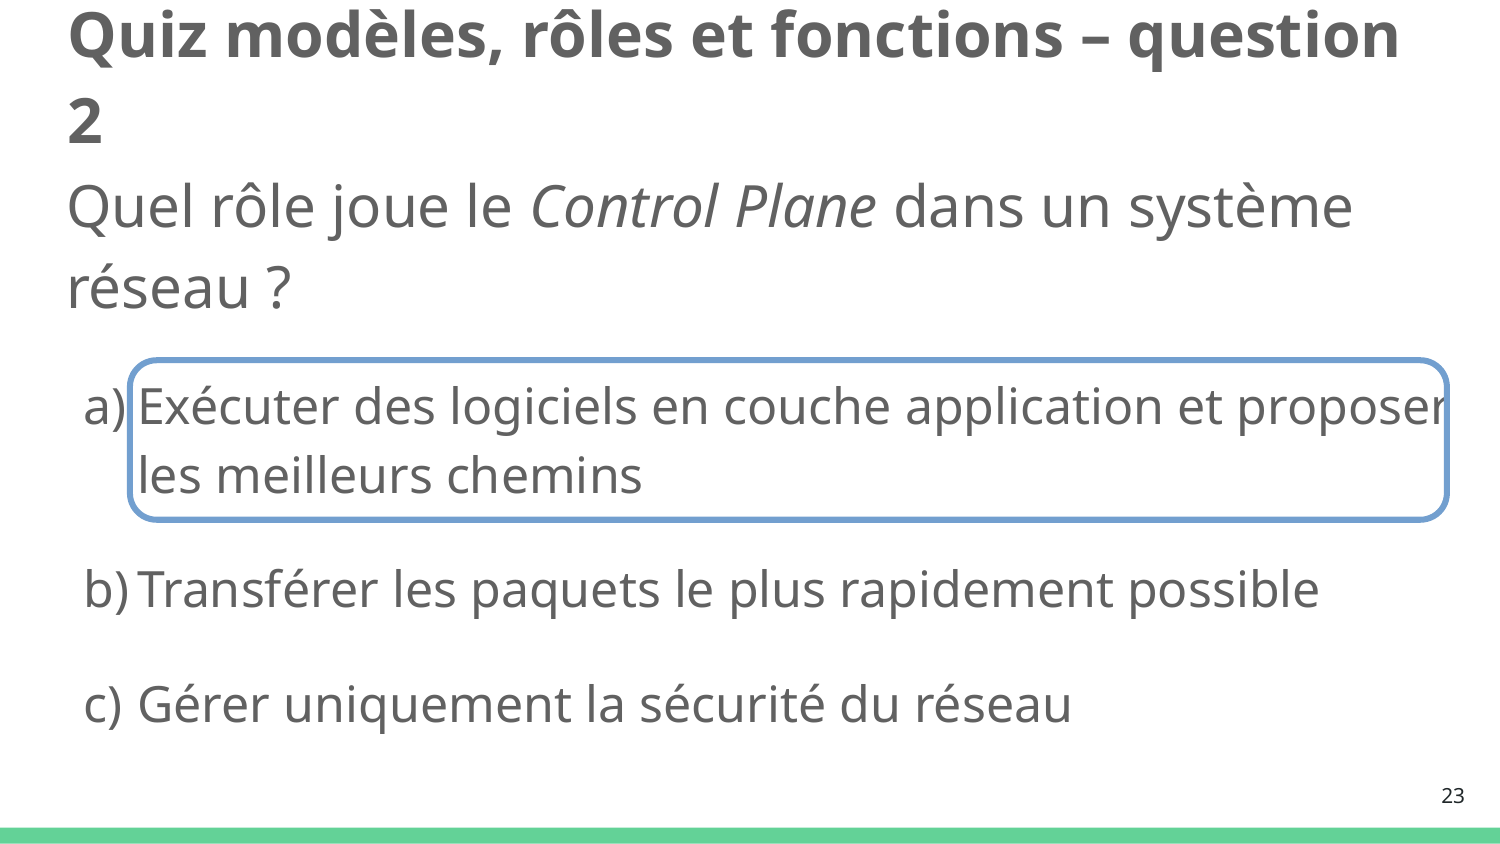

# Quiz modèles, rôles et fonctions – question 2
Quel rôle joue le Control Plane dans un système réseau ?
Exécuter des logiciels en couche application et proposer les meilleurs chemins
Transférer les paquets le plus rapidement possible
Gérer uniquement la sécurité du réseau